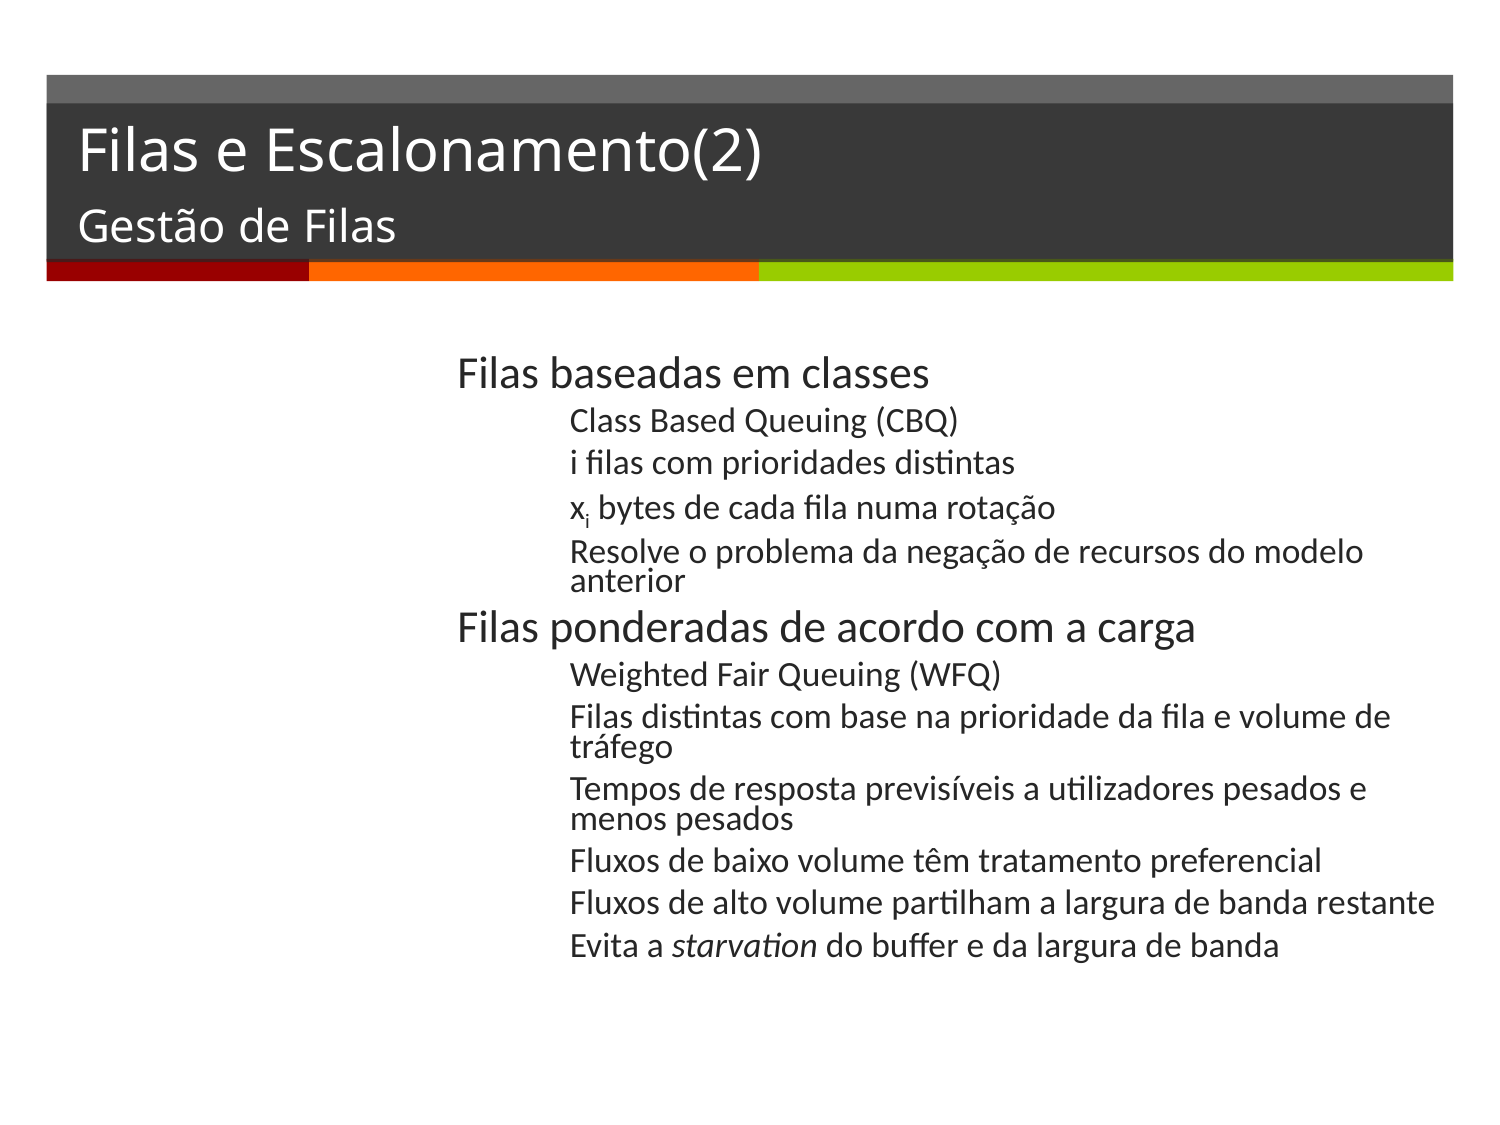

# Filas e Escalonamento(2) Gestão de Filas
Filas baseadas em classes
Class Based Queuing (CBQ)
i filas com prioridades distintas
xi bytes de cada fila numa rotação
Resolve o problema da negação de recursos do modelo anterior
Filas ponderadas de acordo com a carga
Weighted Fair Queuing (WFQ)
Filas distintas com base na prioridade da fila e volume de tráfego
Tempos de resposta previsíveis a utilizadores pesados e menos pesados
Fluxos de baixo volume têm tratamento preferencial
Fluxos de alto volume partilham a largura de banda restante
Evita a starvation do buffer e da largura de banda